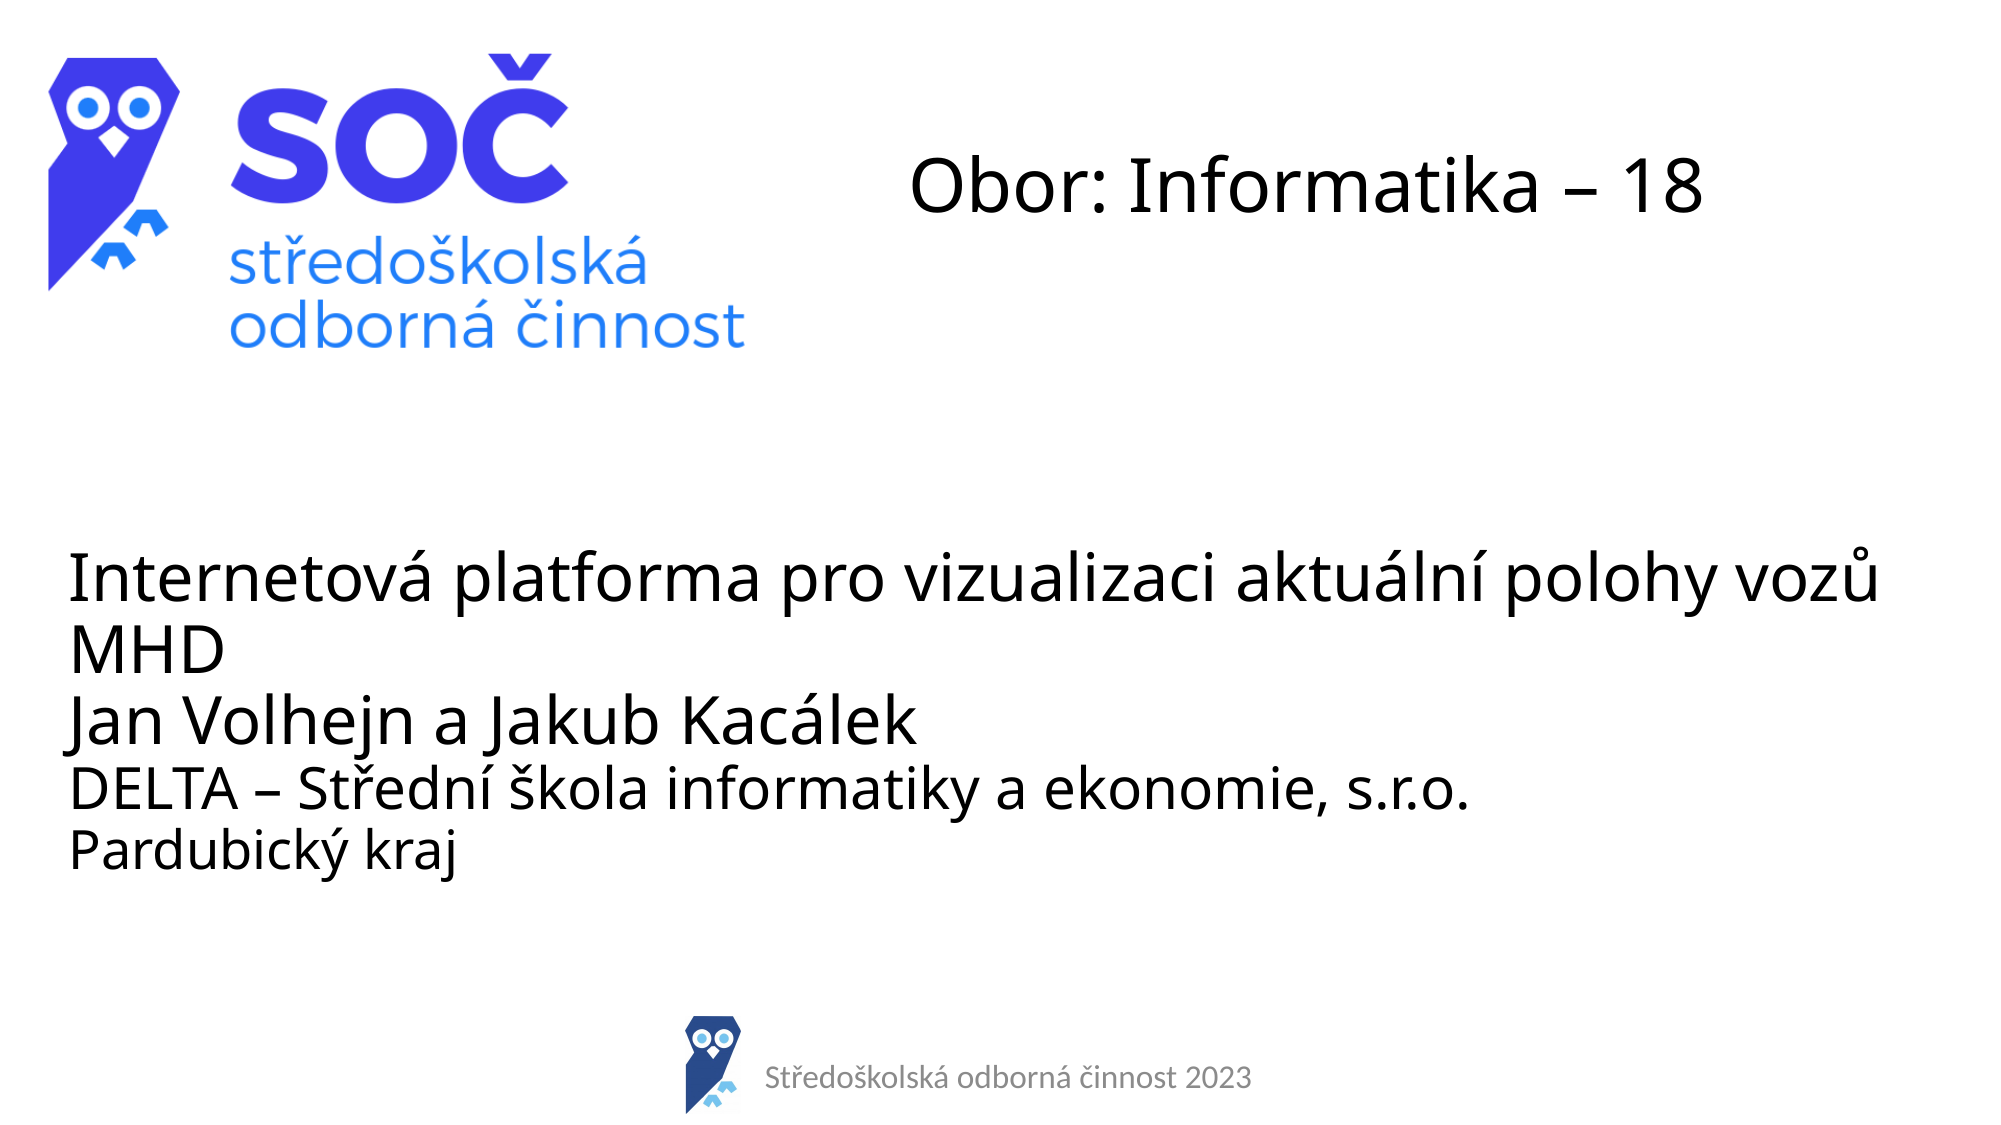

Obor: Informatika – 18
# Internetová platforma pro vizualizaci aktuální polohy vozů MHD Jan Volhejn a Jakub Kacálek DELTA – Střední škola informatiky a ekonomie, s.r.o. Pardubický kraj
Středoškolská odborná činnost 2020